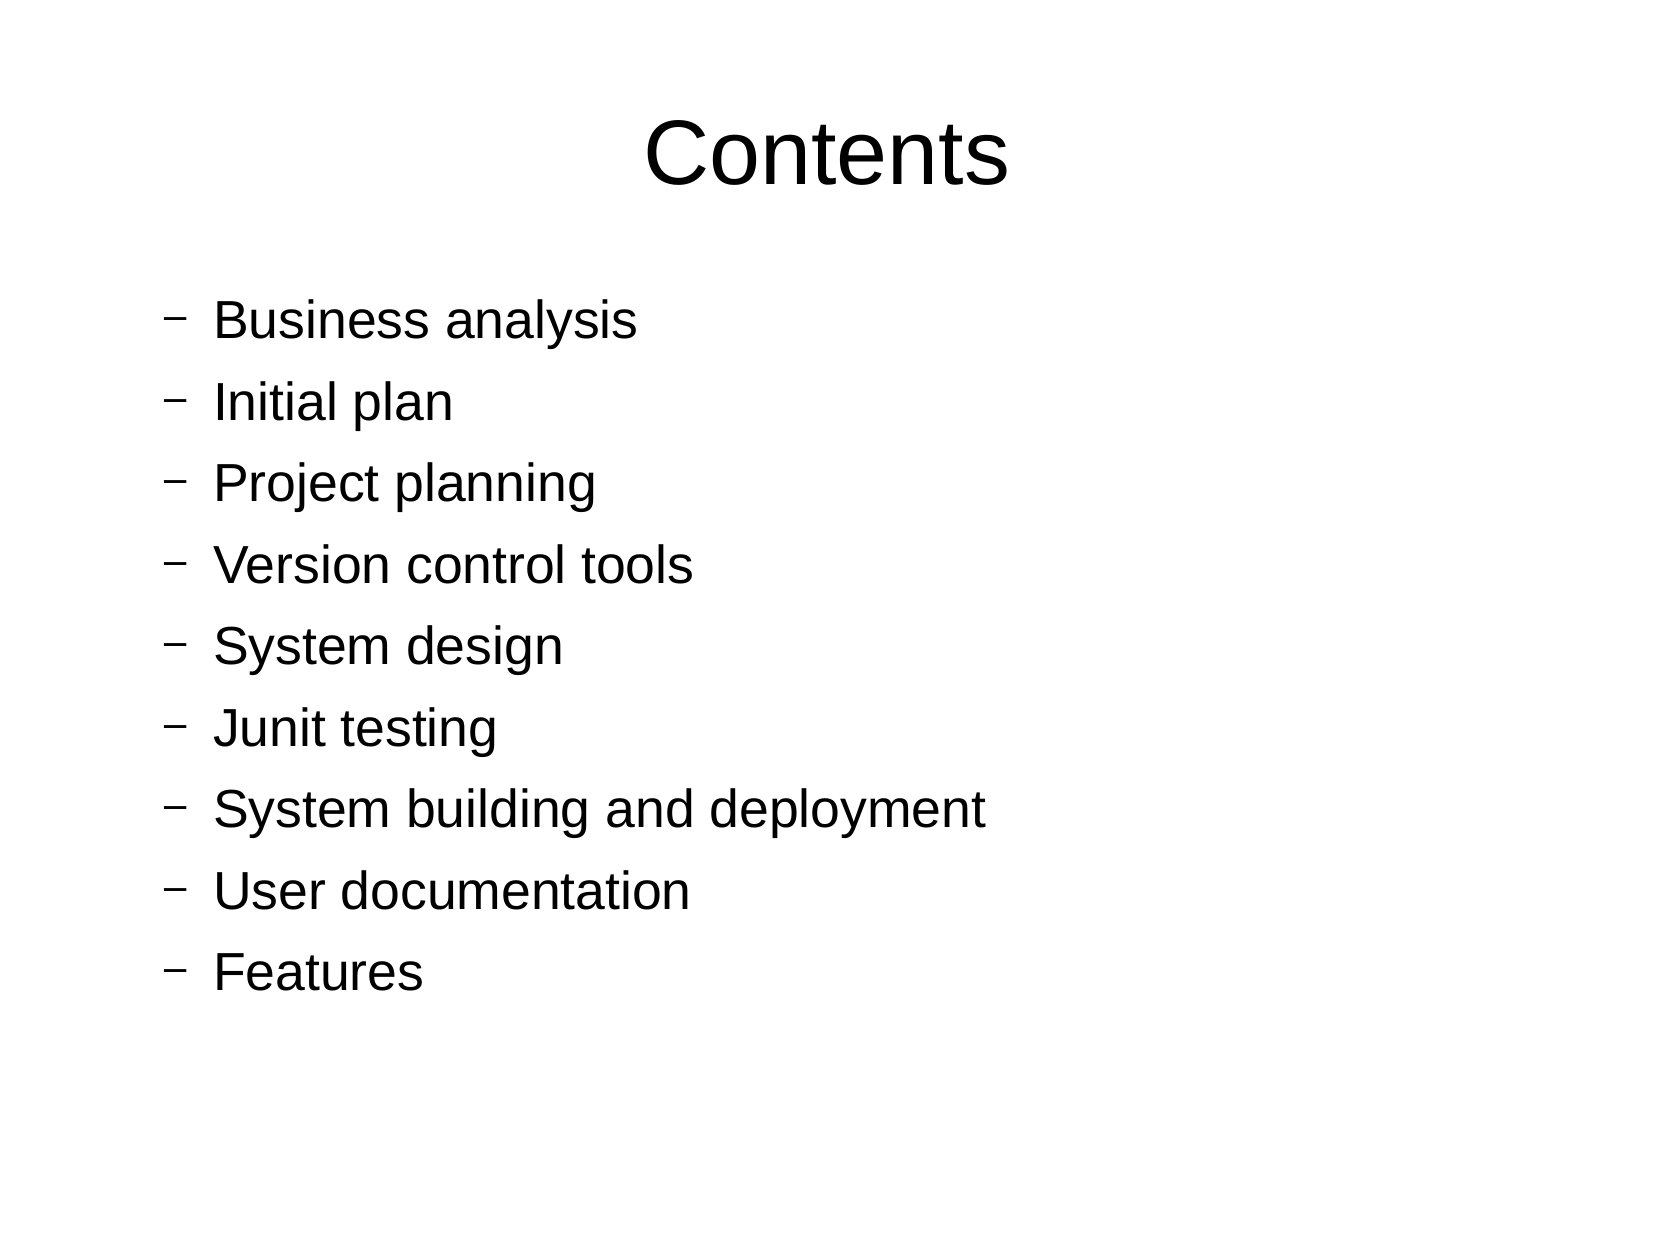

# Contents
Business analysis
Initial plan
Project planning
Version control tools
System design
Junit testing
System building and deployment
User documentation
Features